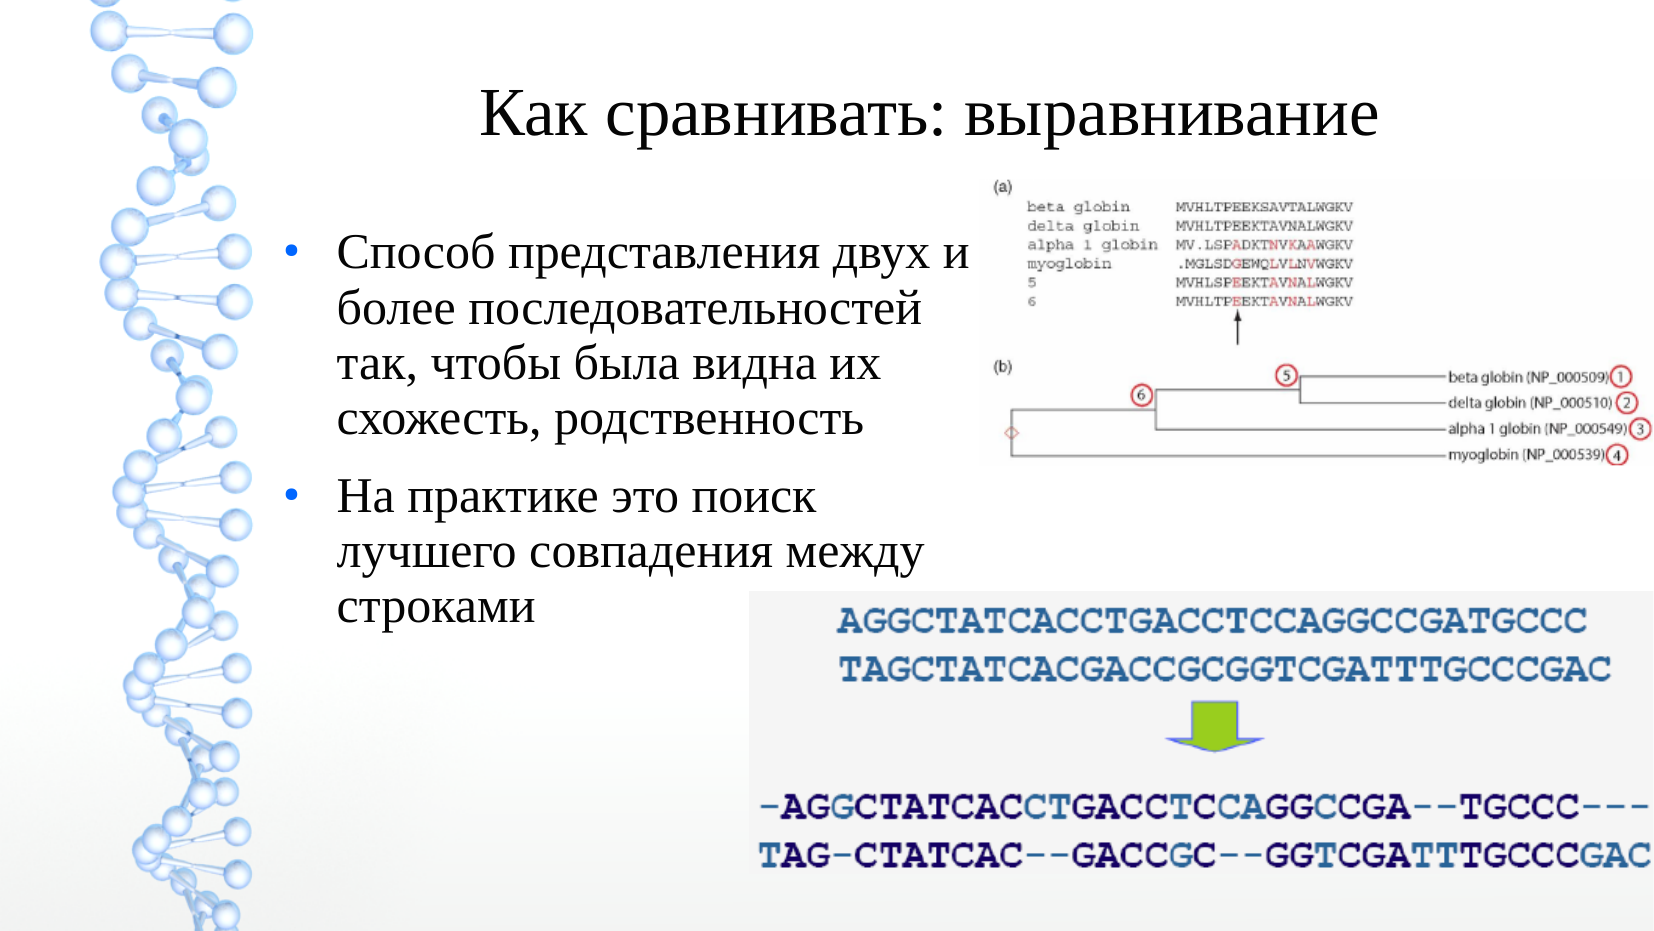

# Как сравнивать: выравнивание
Способ представления двух и более последовательностей так, чтобы была видна их схожесть, родственность
На практике это поиск лучшего совпадения между строками
7